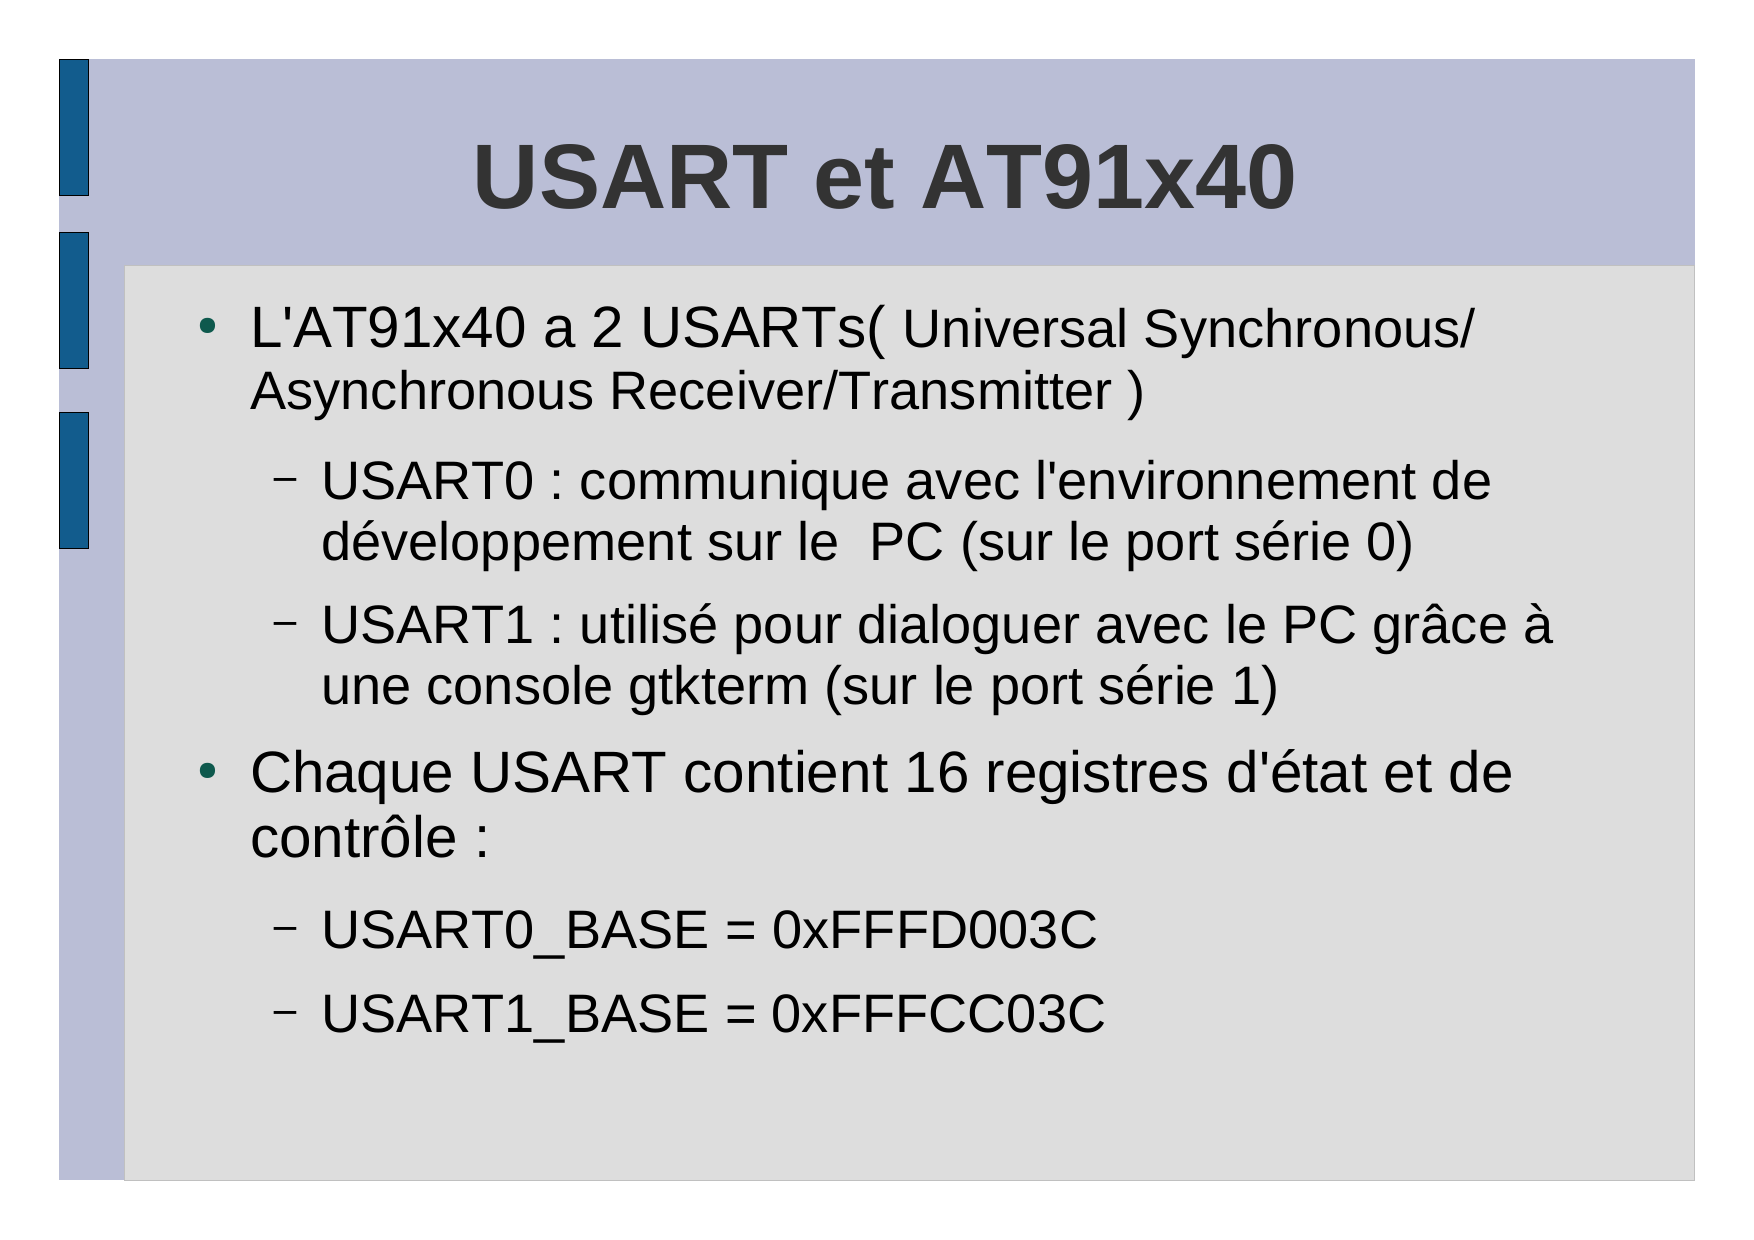

# USART et AT91x40
L'AT91x40 a 2 USARTs( Universal Synchronous/ Asynchronous Receiver/Transmitter )
USART0 : communique avec l'environnement de développement sur le PC (sur le port série 0)
USART1 : utilisé pour dialoguer avec le PC grâce à une console gtkterm (sur le port série 1)
Chaque USART contient 16 registres d'état et de contrôle :
USART0_BASE = 0xFFFD003C
USART1_BASE = 0xFFFCC03C